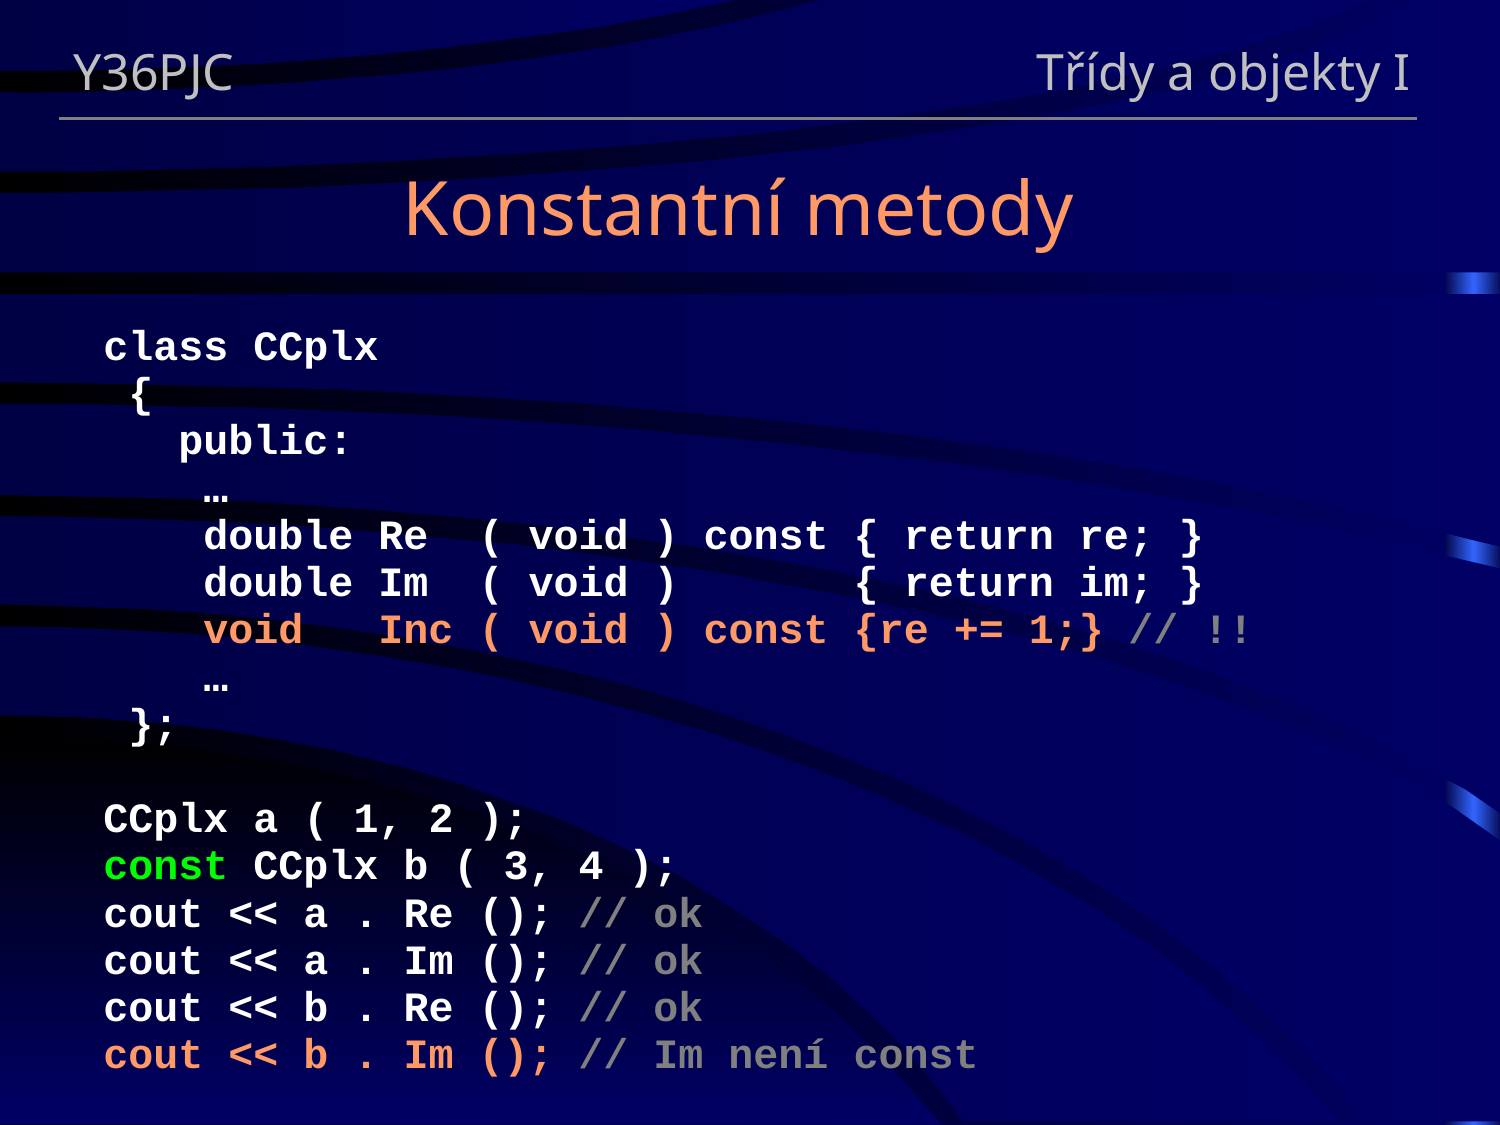

Y36PJC
Třídy a objekty I
Konstantní metody
class CCplx
 {
 public:
 …
 double Re ( void ) const { return re; }
 double Im ( void ) { return im; }
 void Inc ( void ) const {re += 1;} // !!
 …
 };
CCplx a ( 1, 2 );
const CCplx b ( 3, 4 );
cout << a . Re (); // ok
cout << a . Im (); // ok
cout << b . Re (); // ok
cout << b . Im (); // Im není const